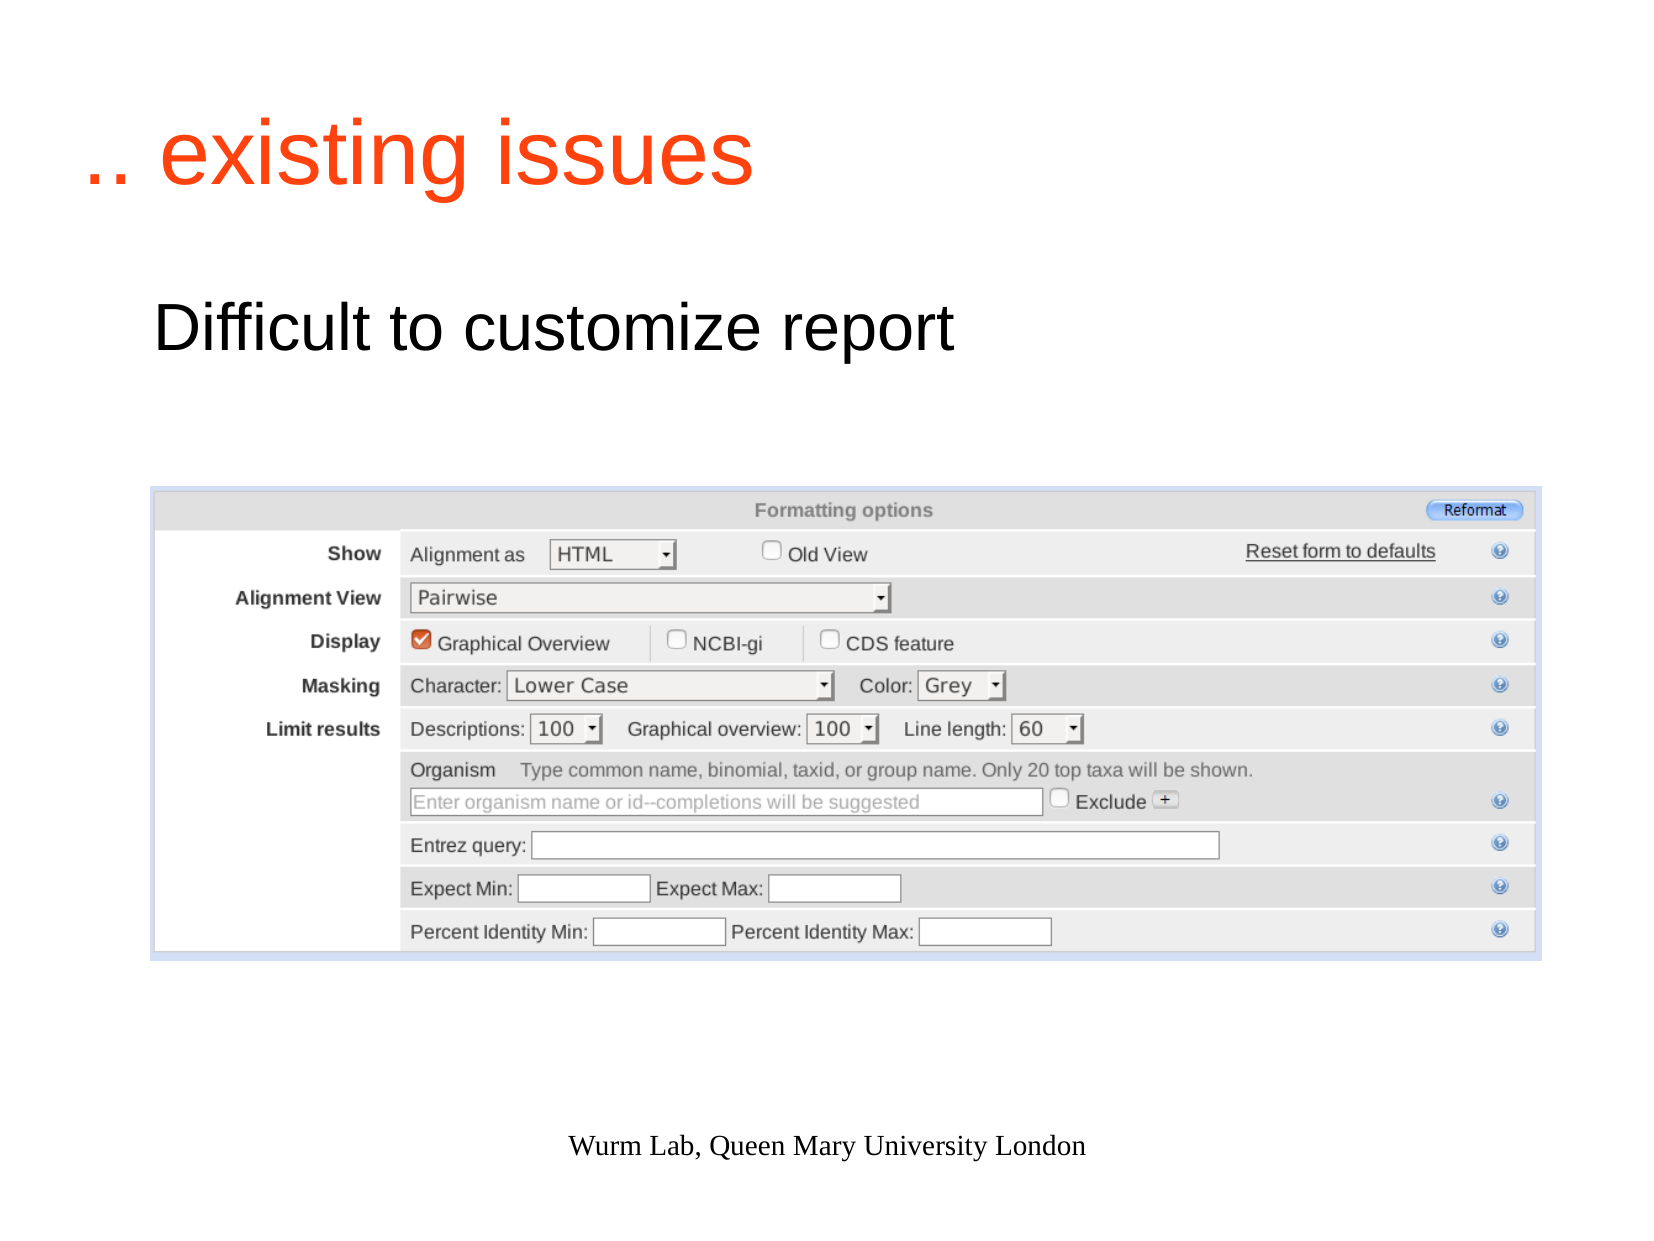

# .. existing issues
Difficult to customize report
Wurm Lab, Queen Mary University London